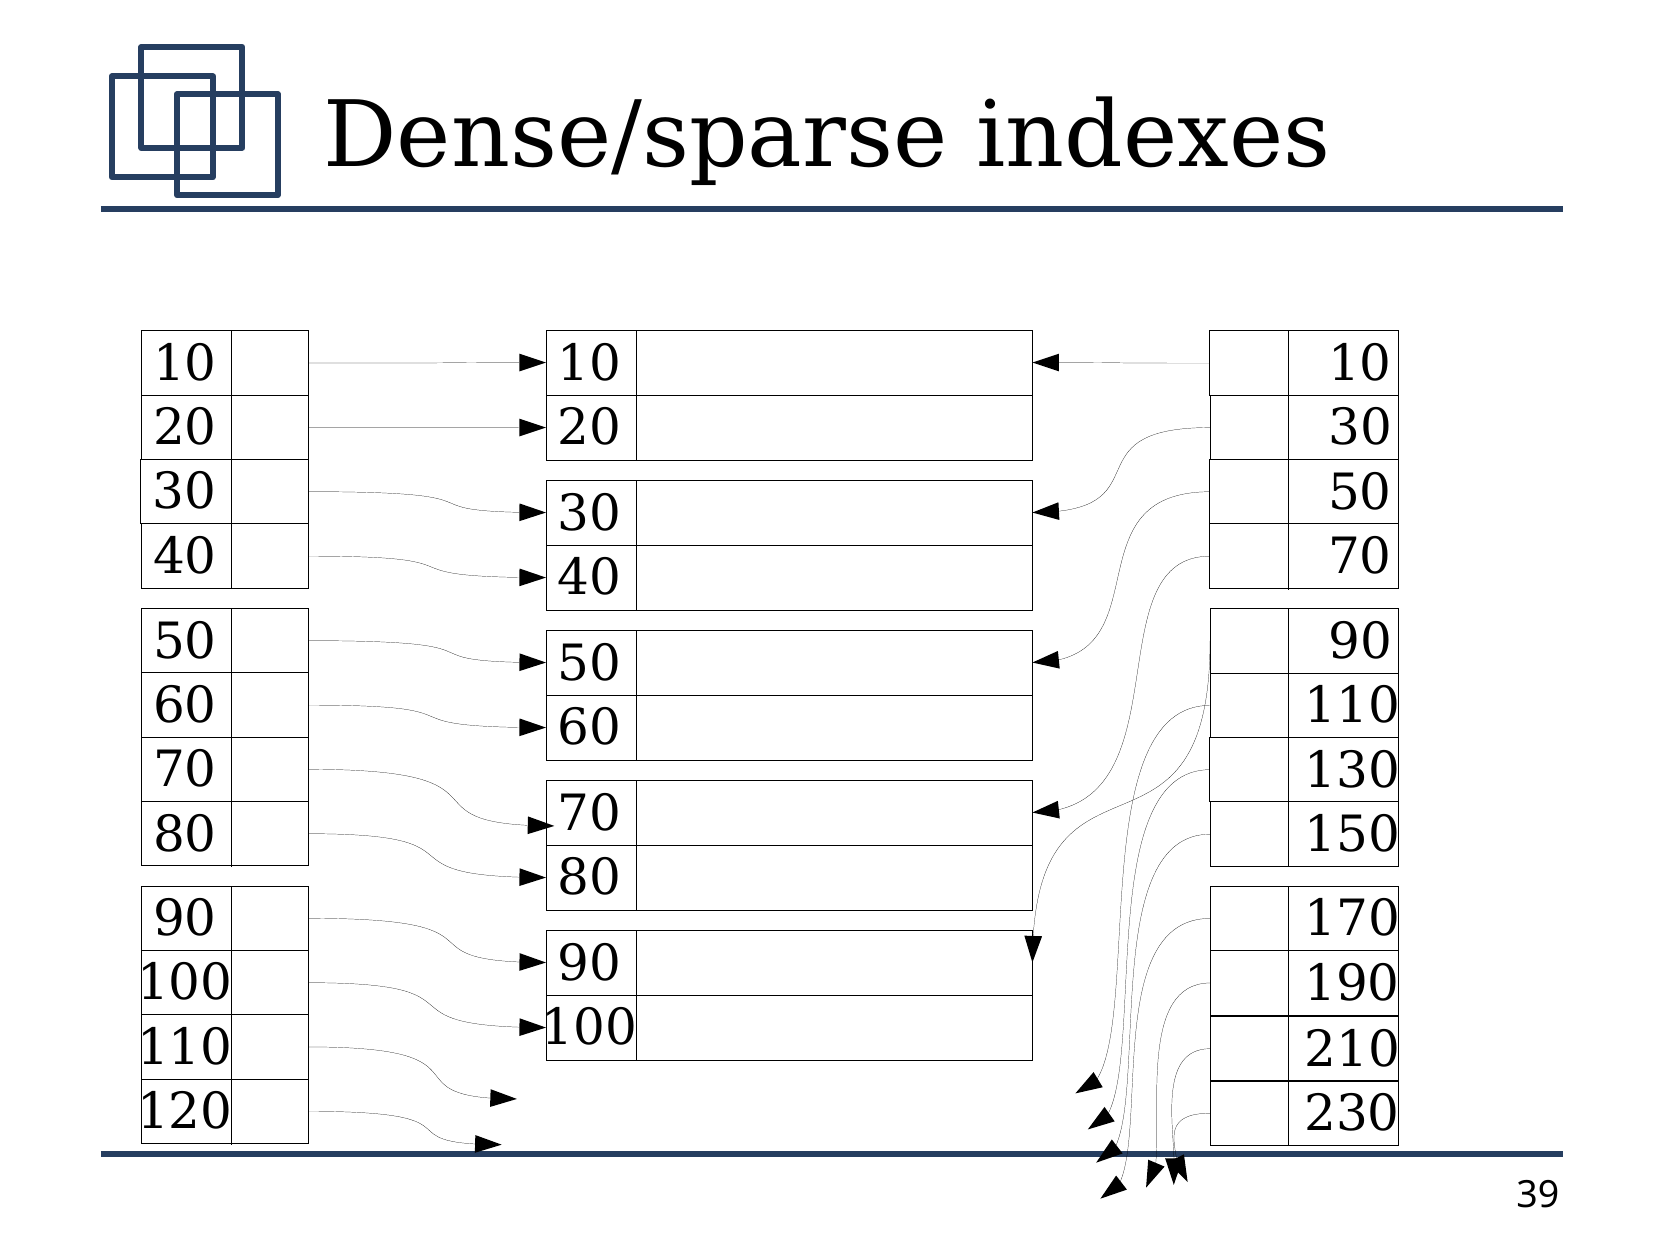

# Dense/sparse indexes
10
10
 10
20
20
 30
30
 50
30
40
 70
40
50
 90
50
60
 110
60
70
 130
70
80
 150
80
90
 170
90
100
 190
100
110
 210
120
 230